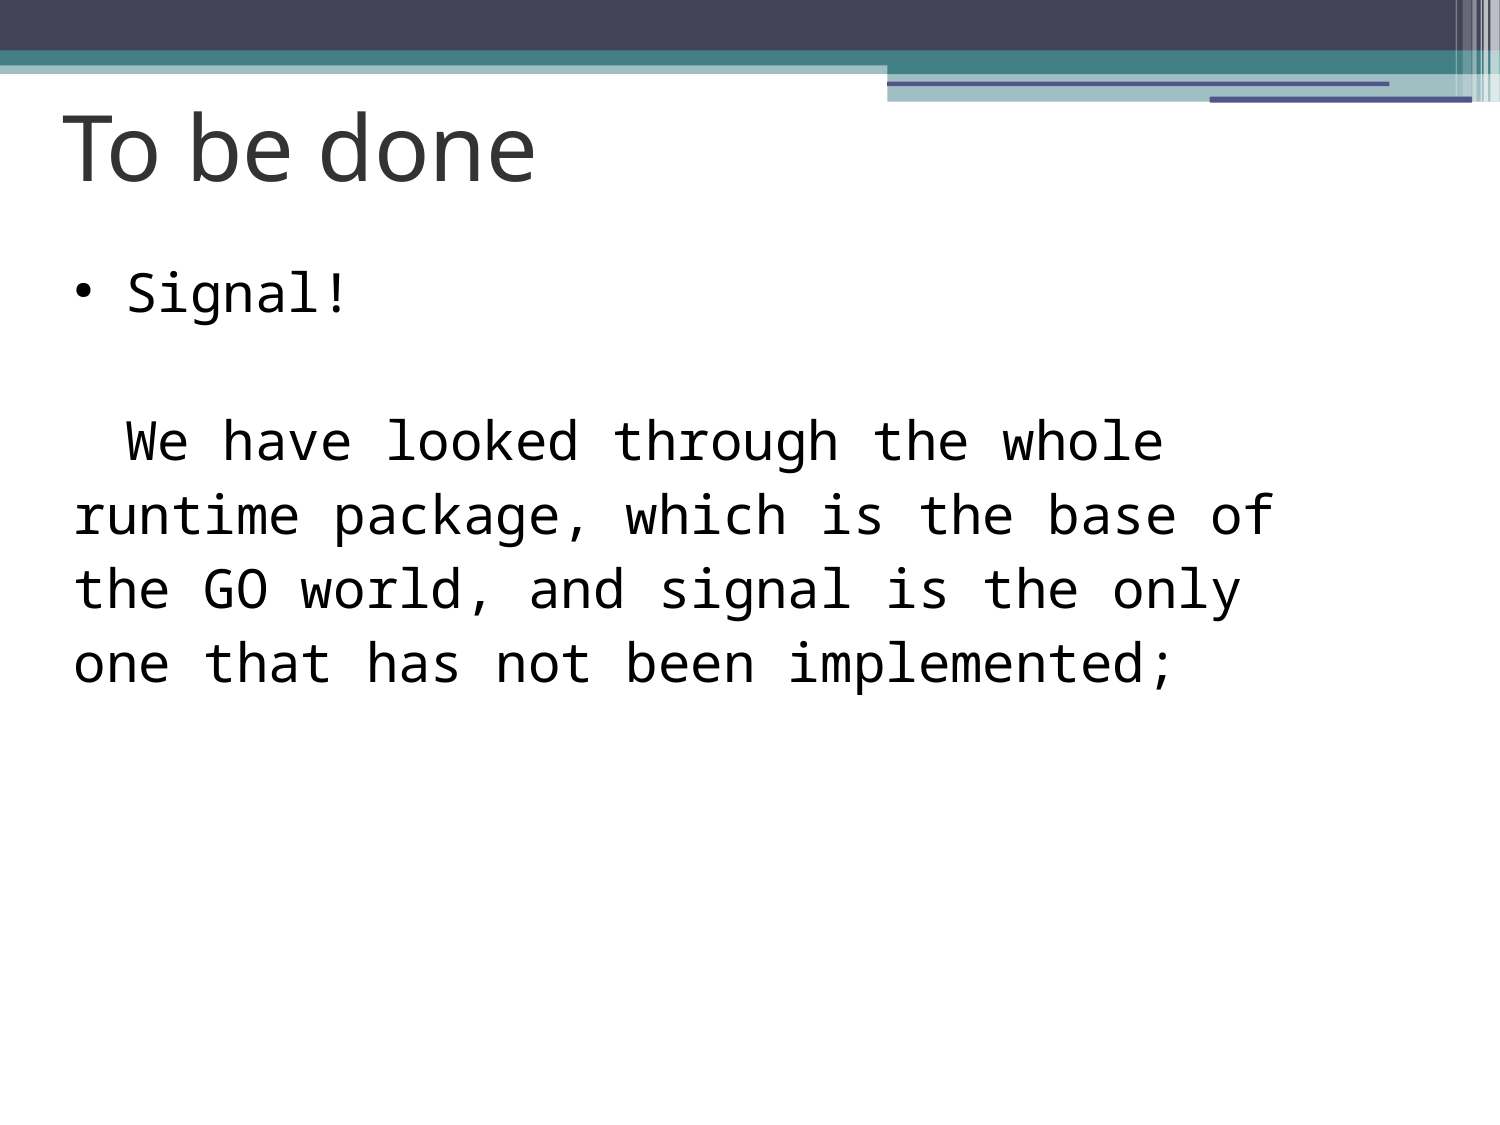

To be done
 Signal!
 We have looked through the whole runtime package, which is the base of the GO world, and signal is the only one that has not been implemented;